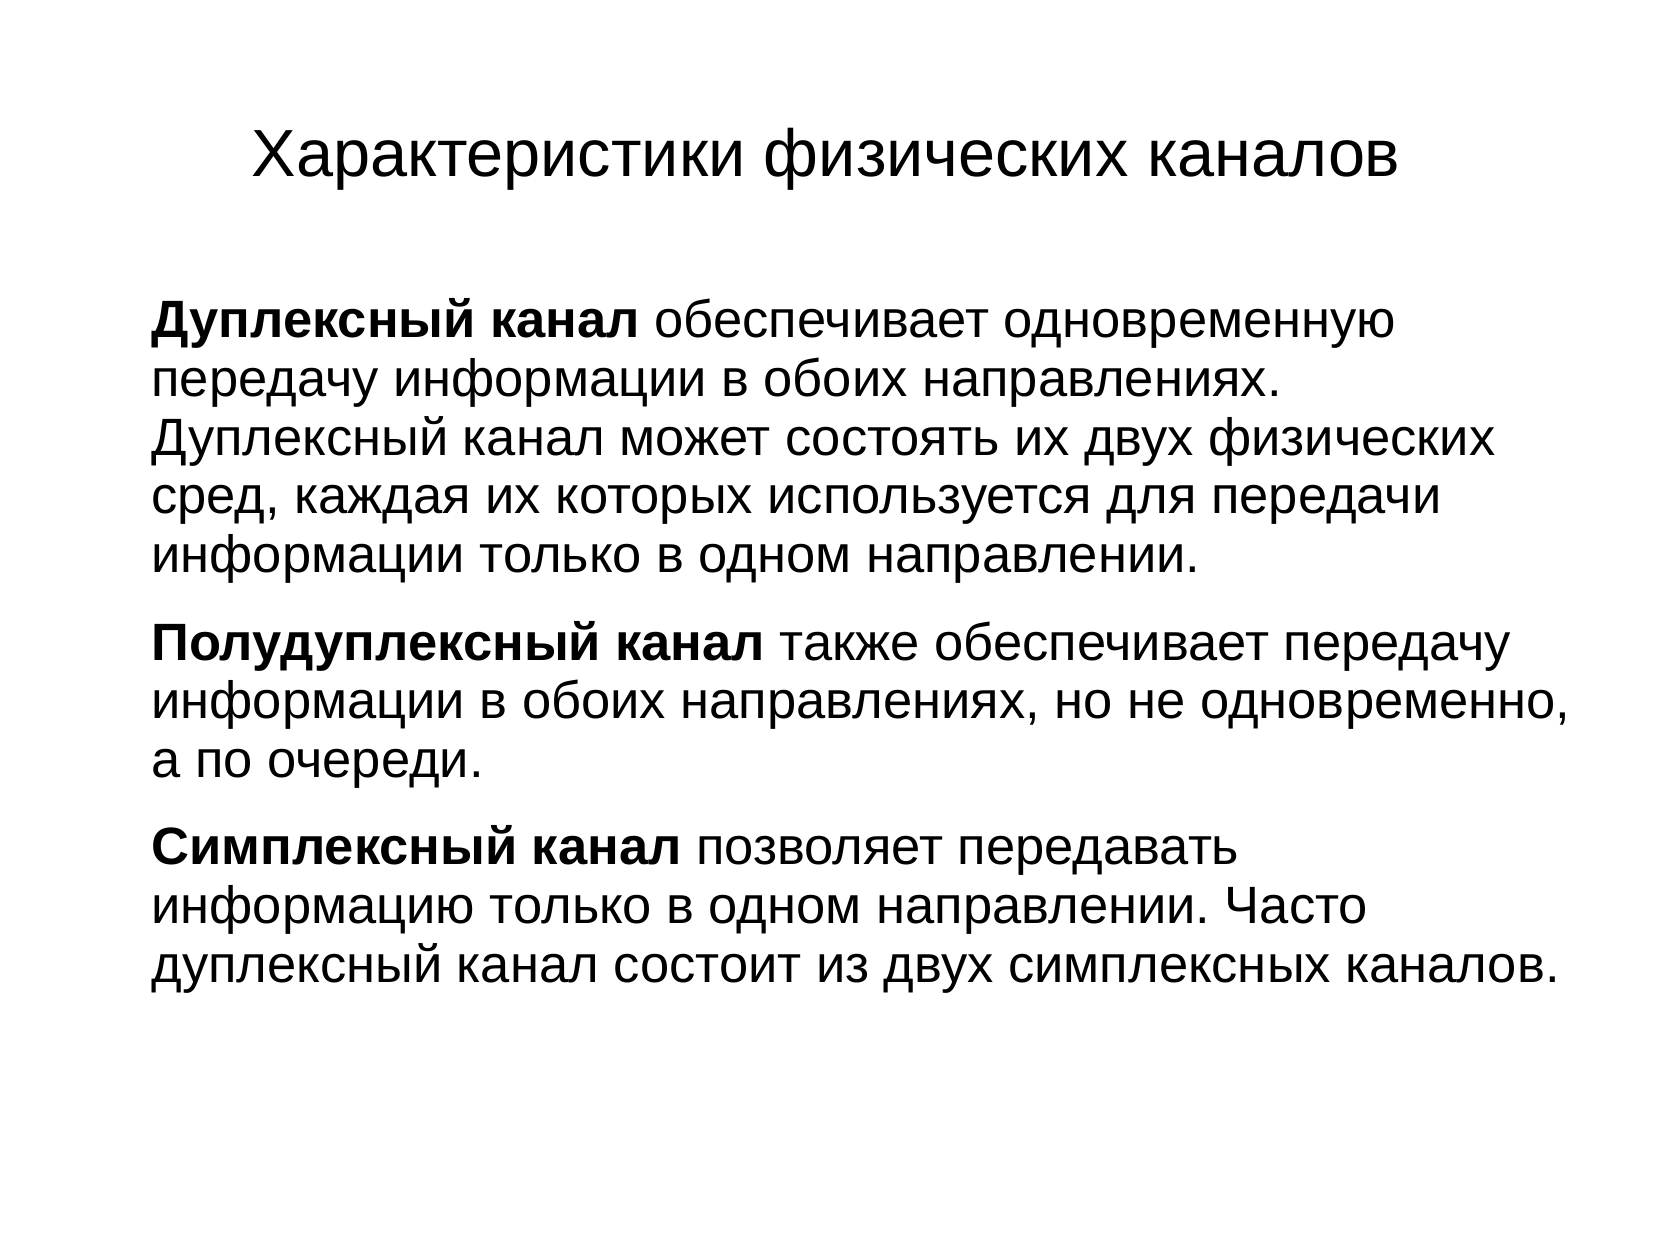

# Характеристики физических каналов
Дуплексный канал обеспечивает одновременную передачу информации в обоих направлениях. Дуплексный канал может состоять их двух физических сред, каждая их которых используется для передачи информации только в одном направлении.
Полудуплексный канал также обеспечивает передачу информации в обоих направ­лениях, но не одновременно, а по очереди.
Симплексный канал позволяет передавать информацию только в одном направлении. Часто дуплексный канал состоит из двух симплексных каналов.